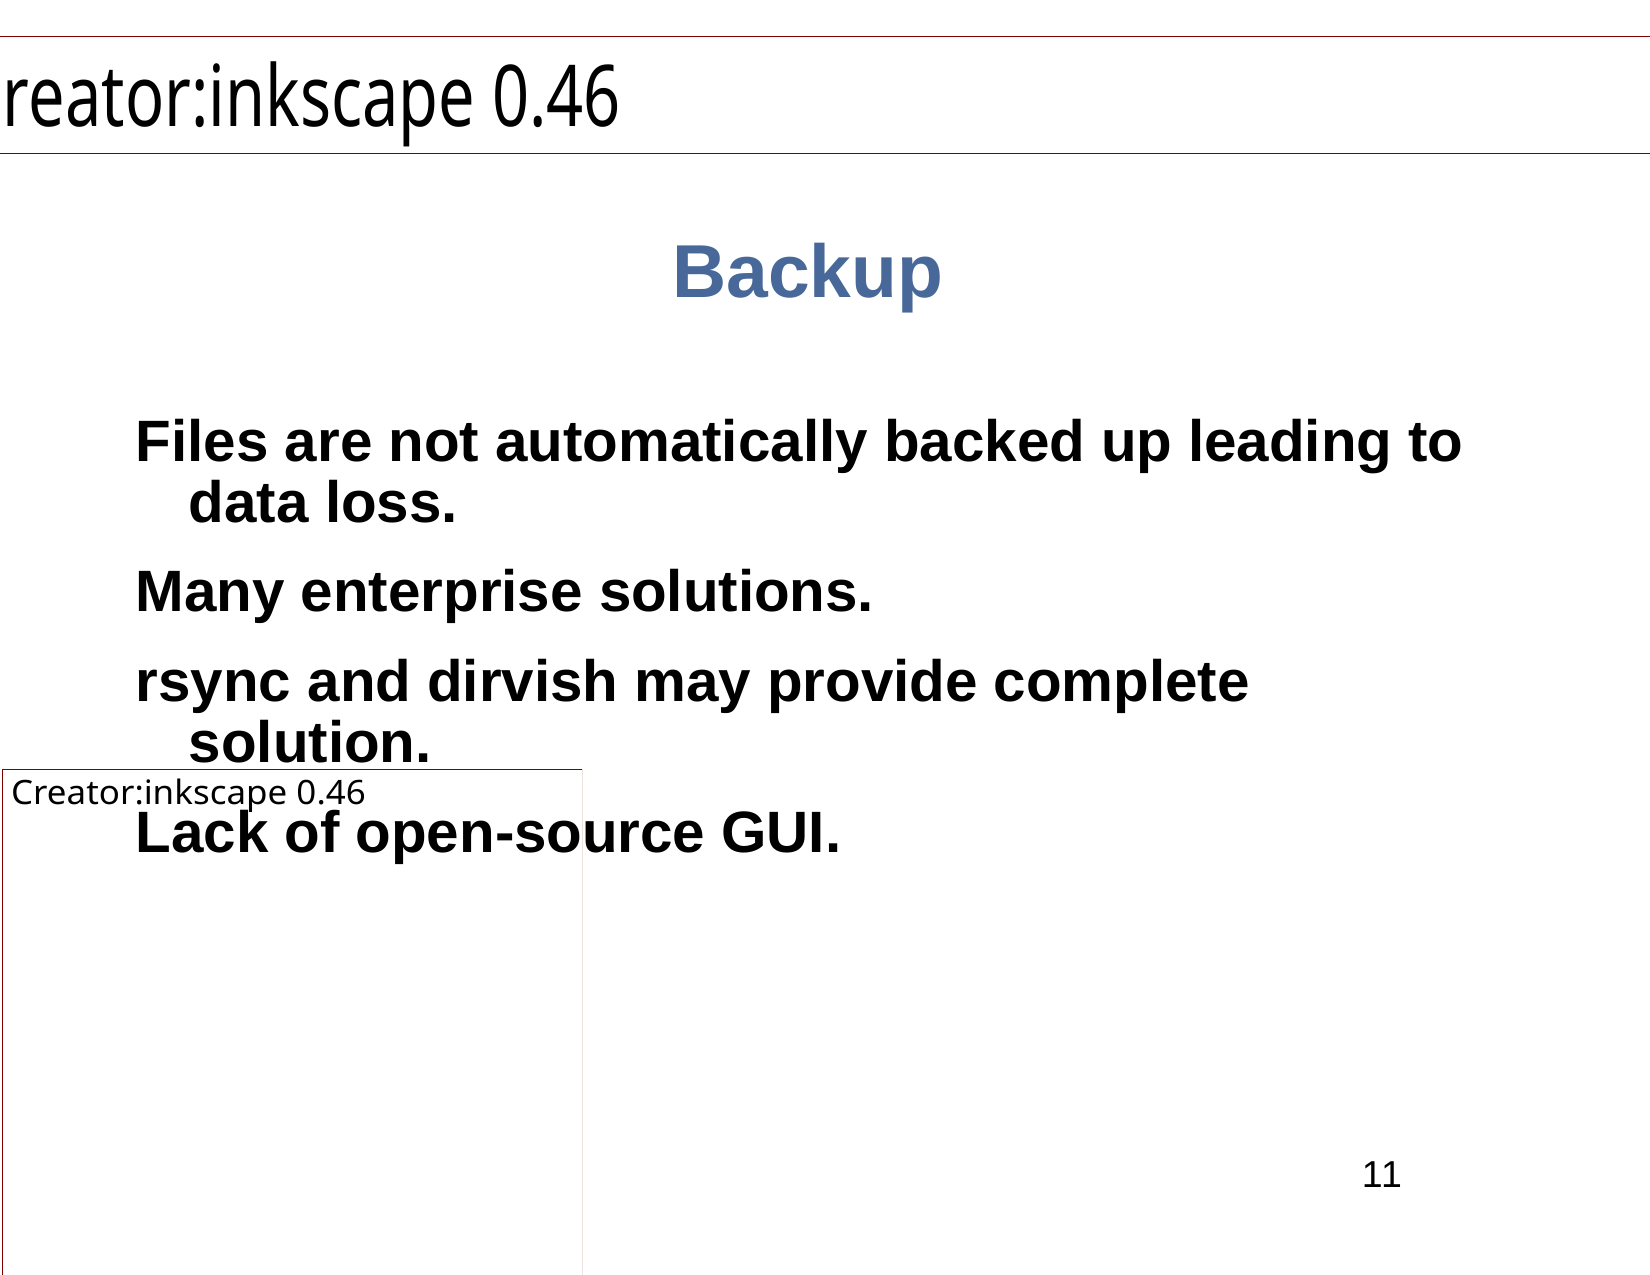

# Backup
Files are not automatically backed up leading to data loss.
Many enterprise solutions.
rsync and dirvish may provide complete solution.
Lack of open-source GUI.